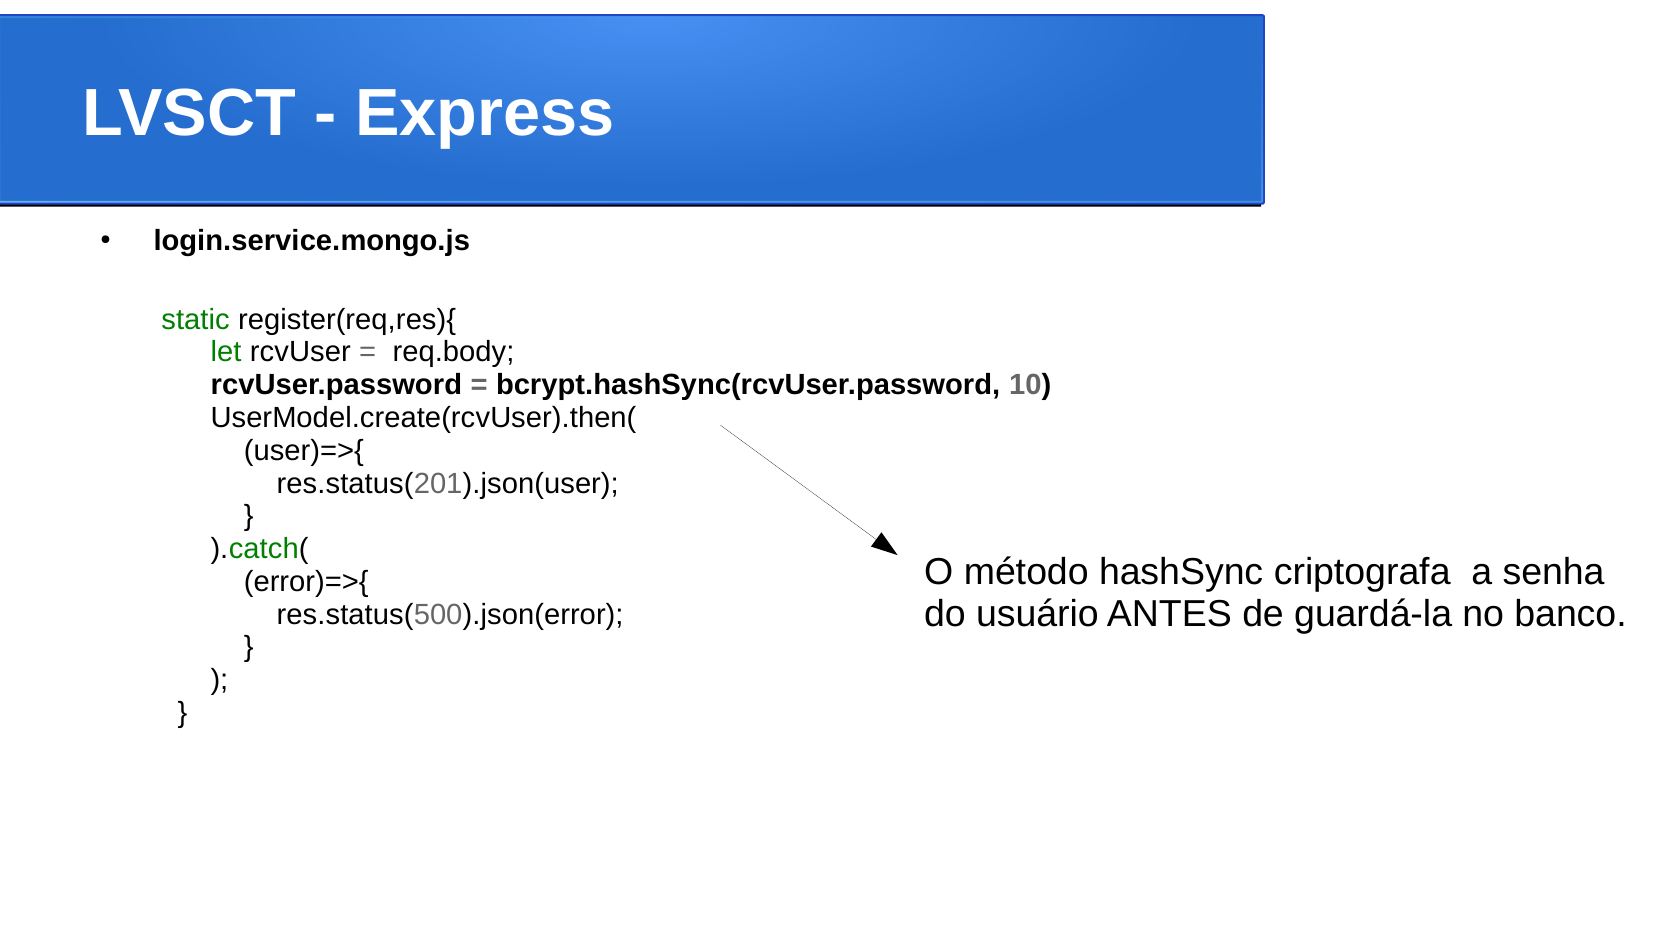

# LVSCT - Express
login.service.mongo.js
 static register(req,res){
 let rcvUser = req.body;
 rcvUser.password = bcrypt.hashSync(rcvUser.password, 10)
 UserModel.create(rcvUser).then(
 (user)=>{
 res.status(201).json(user);
 }
 ).catch(
 (error)=>{
 res.status(500).json(error);
 }
 );
 }
O método hashSync criptografa a senha
do usuário ANTES de guardá-la no banco.